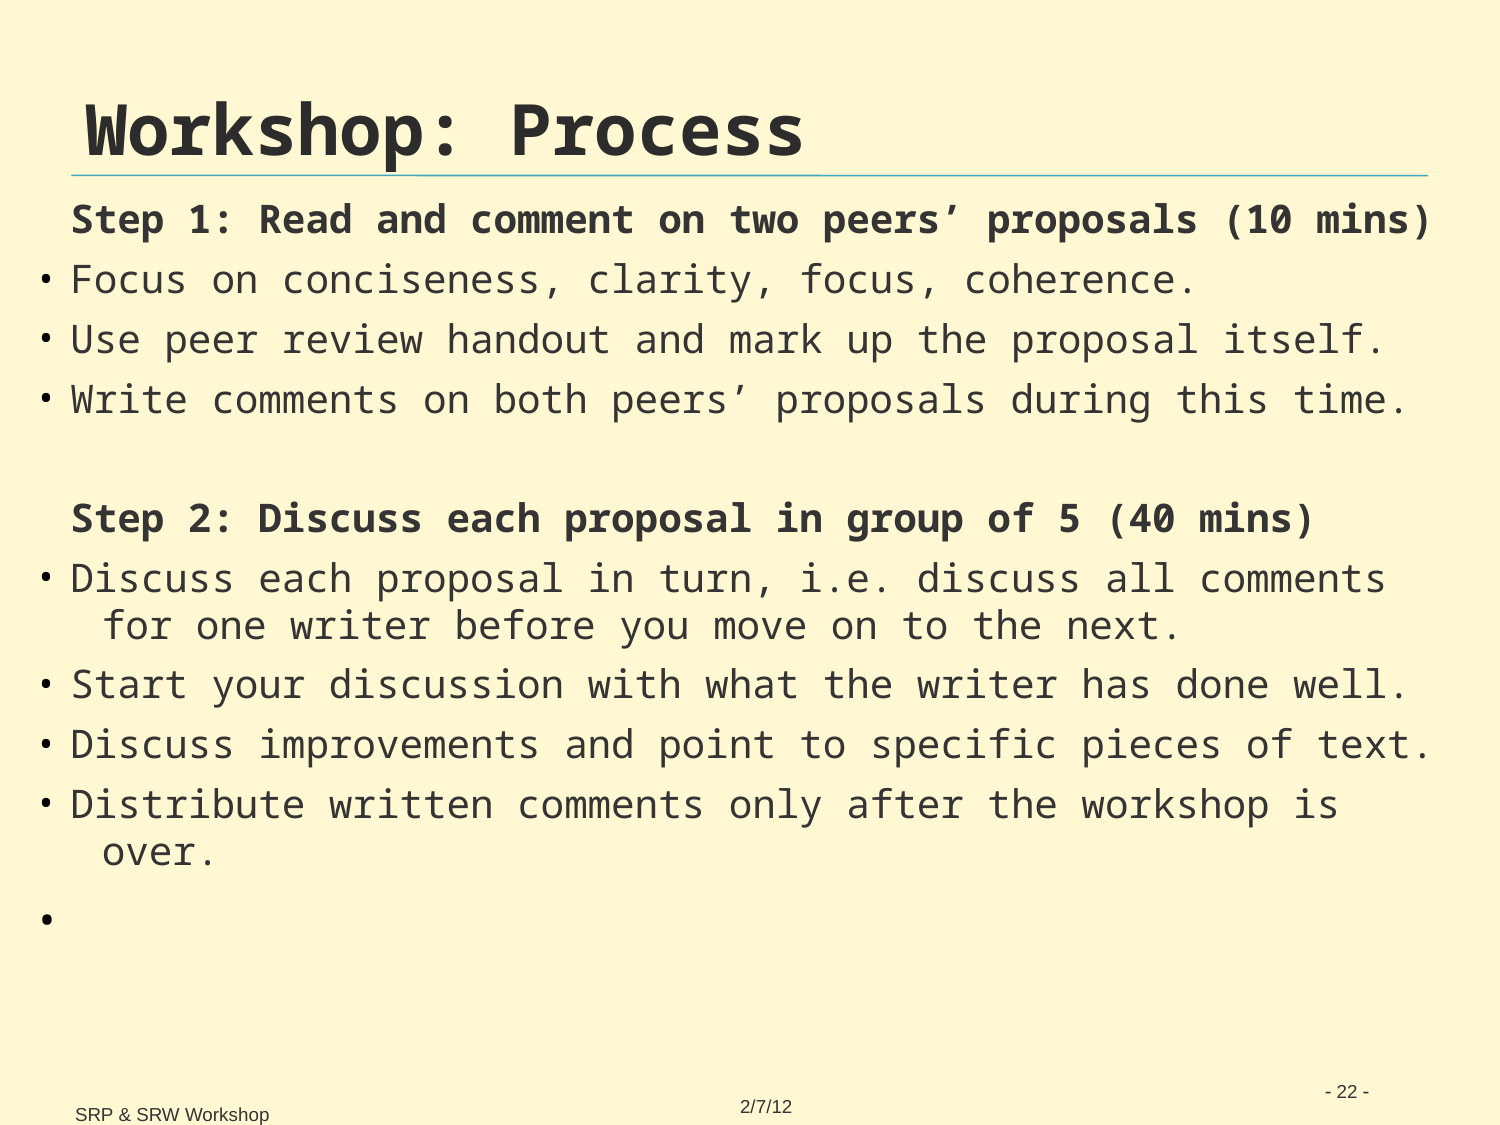

# Workshop: Process
Step 1: Read and comment on two peers’ proposals (10 mins)
Focus on conciseness, clarity, focus, coherence.
Use peer review handout and mark up the proposal itself.
Write comments on both peers’ proposals during this time.
Step 2: Discuss each proposal in group of 5 (40 mins)
Discuss each proposal in turn, i.e. discuss all comments for one writer before you move on to the next.
Start your discussion with what the writer has done well.
Discuss improvements and point to specific pieces of text.
Distribute written comments only after the workshop is over.